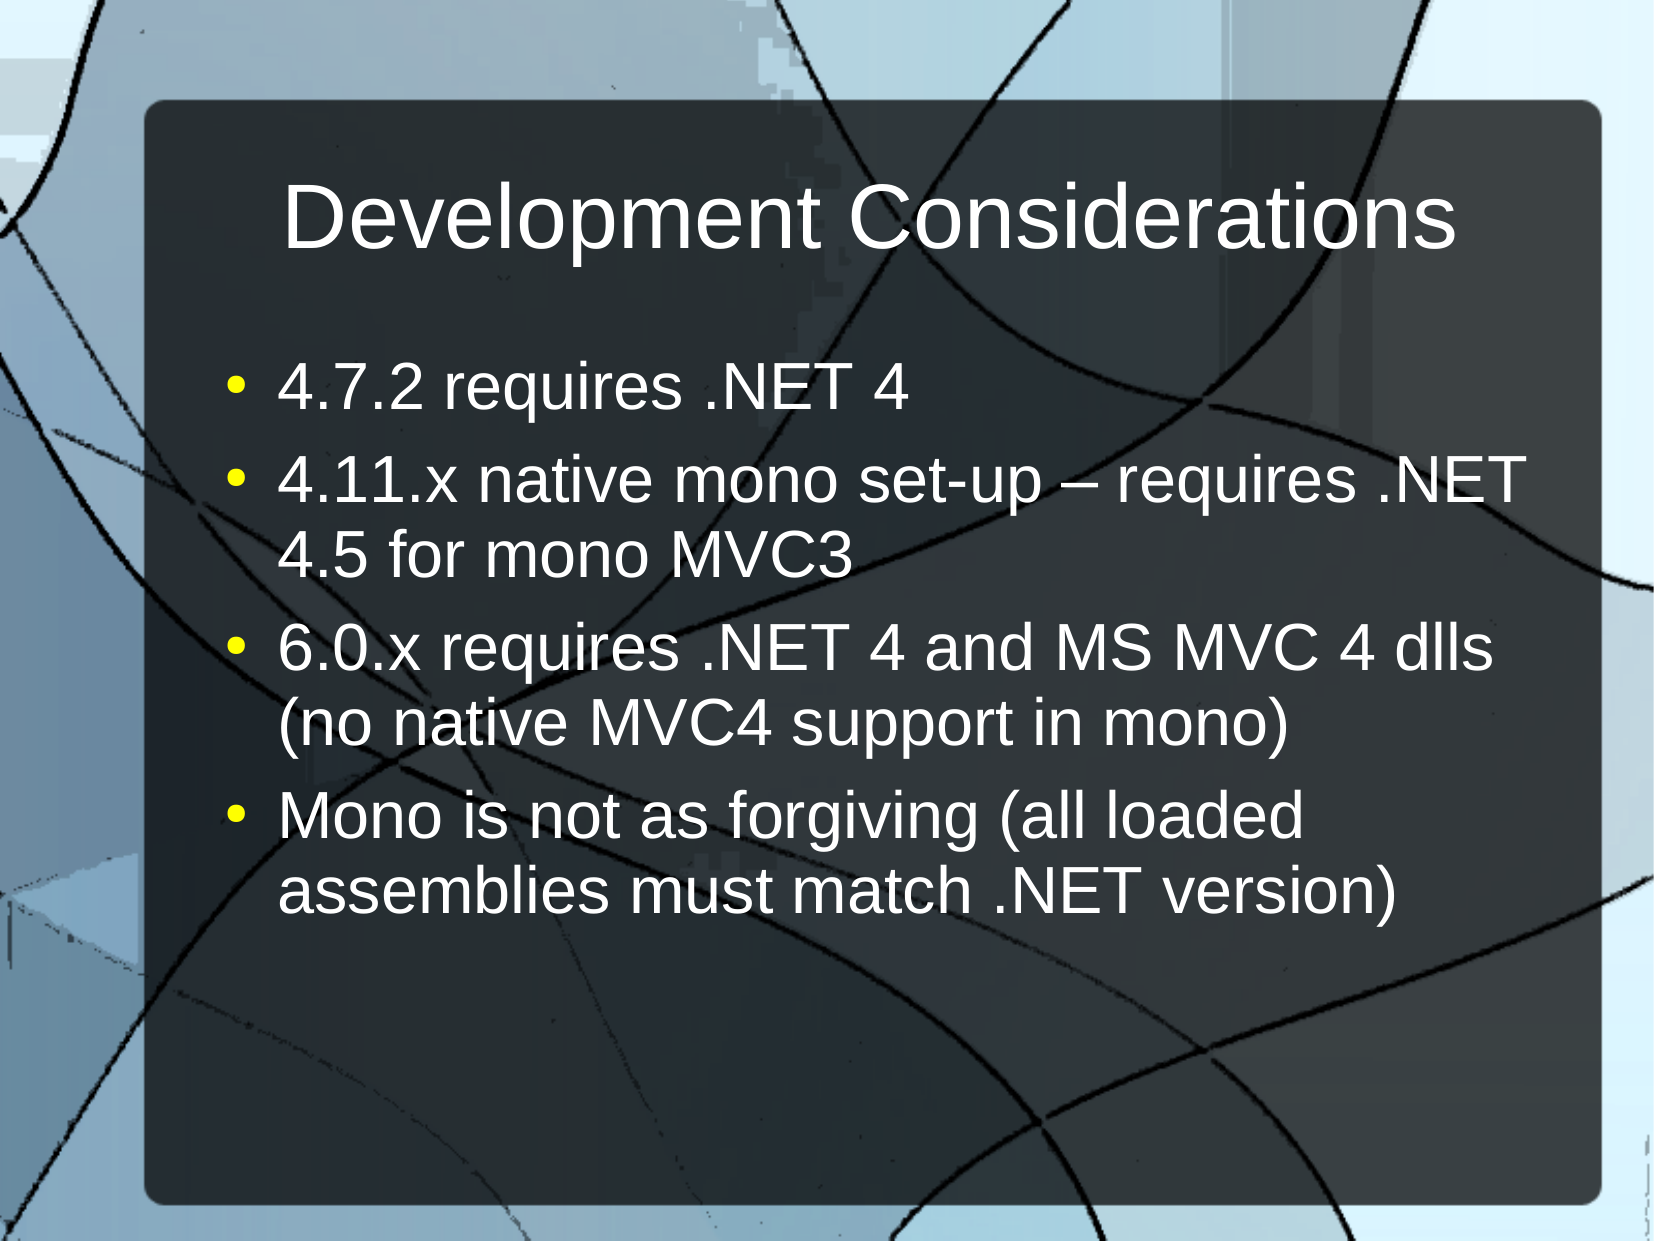

# Development Considerations
4.7.2 requires .NET 4
4.11.x native mono set-up – requires .NET 4.5 for mono MVC3
6.0.x requires .NET 4 and MS MVC 4 dlls (no native MVC4 support in mono)
Mono is not as forgiving (all loaded assemblies must match .NET version)